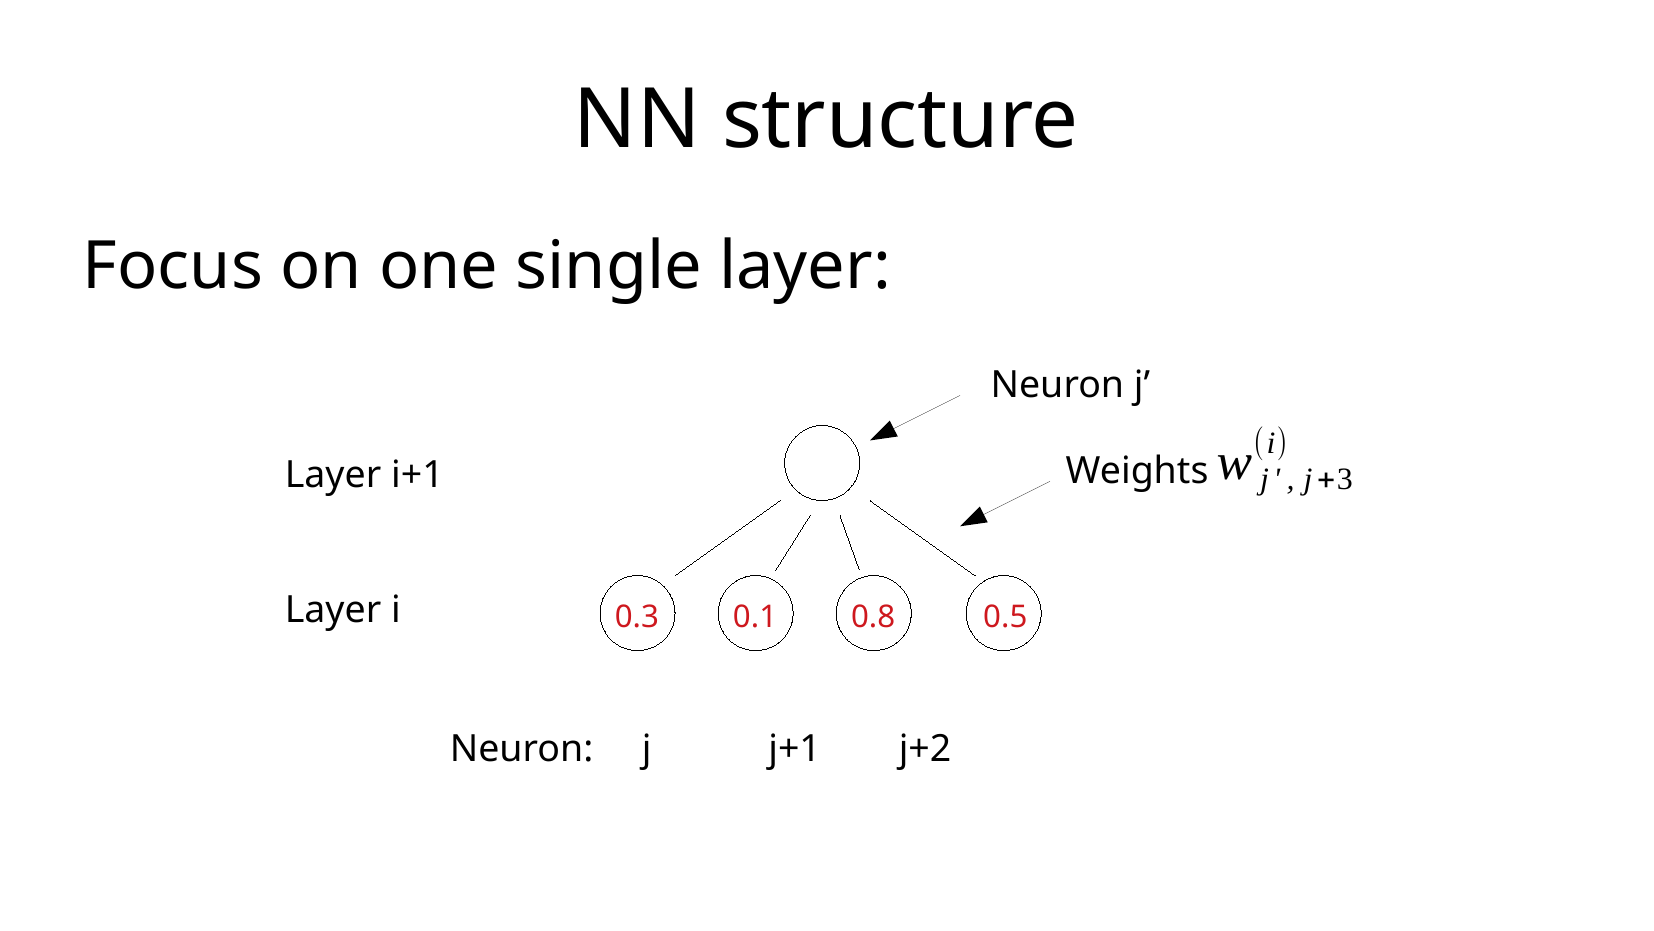

# NN structure
Focus on one single layer:
Neuron j’
Weights
Layer i+1
Layer i
0.3
0.1
0.8
0.5
Neuron: j j+1 j+2